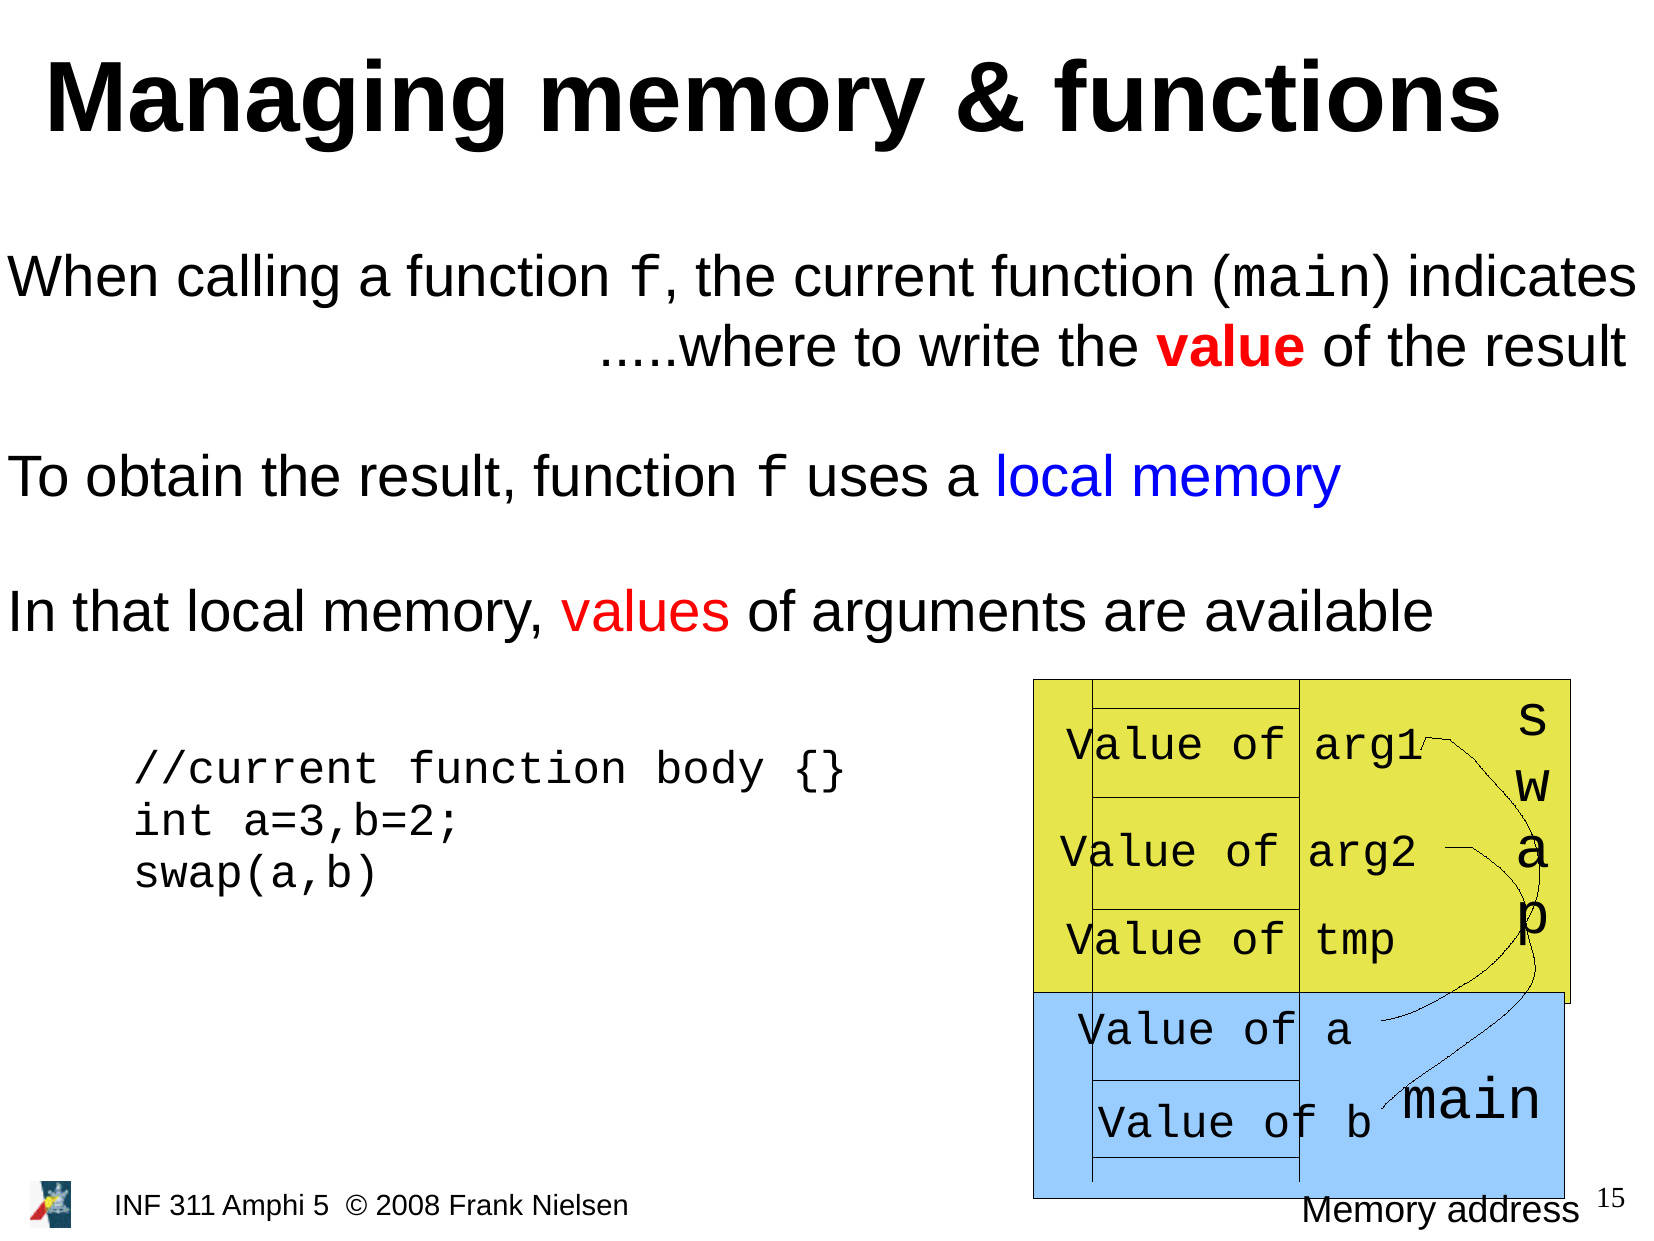

Managing memory & functions
When calling a function f, the current function (main) indicates
								.....where to write the value of the result
To obtain the result, function f uses a local memory
In that local memory, values of arguments are available
swap
Value of arg1
//current function body {}
int a=3,b=2;
swap(a,b)
Value of arg2
Value of tmp
Value of a
main
Value of b
Memory address